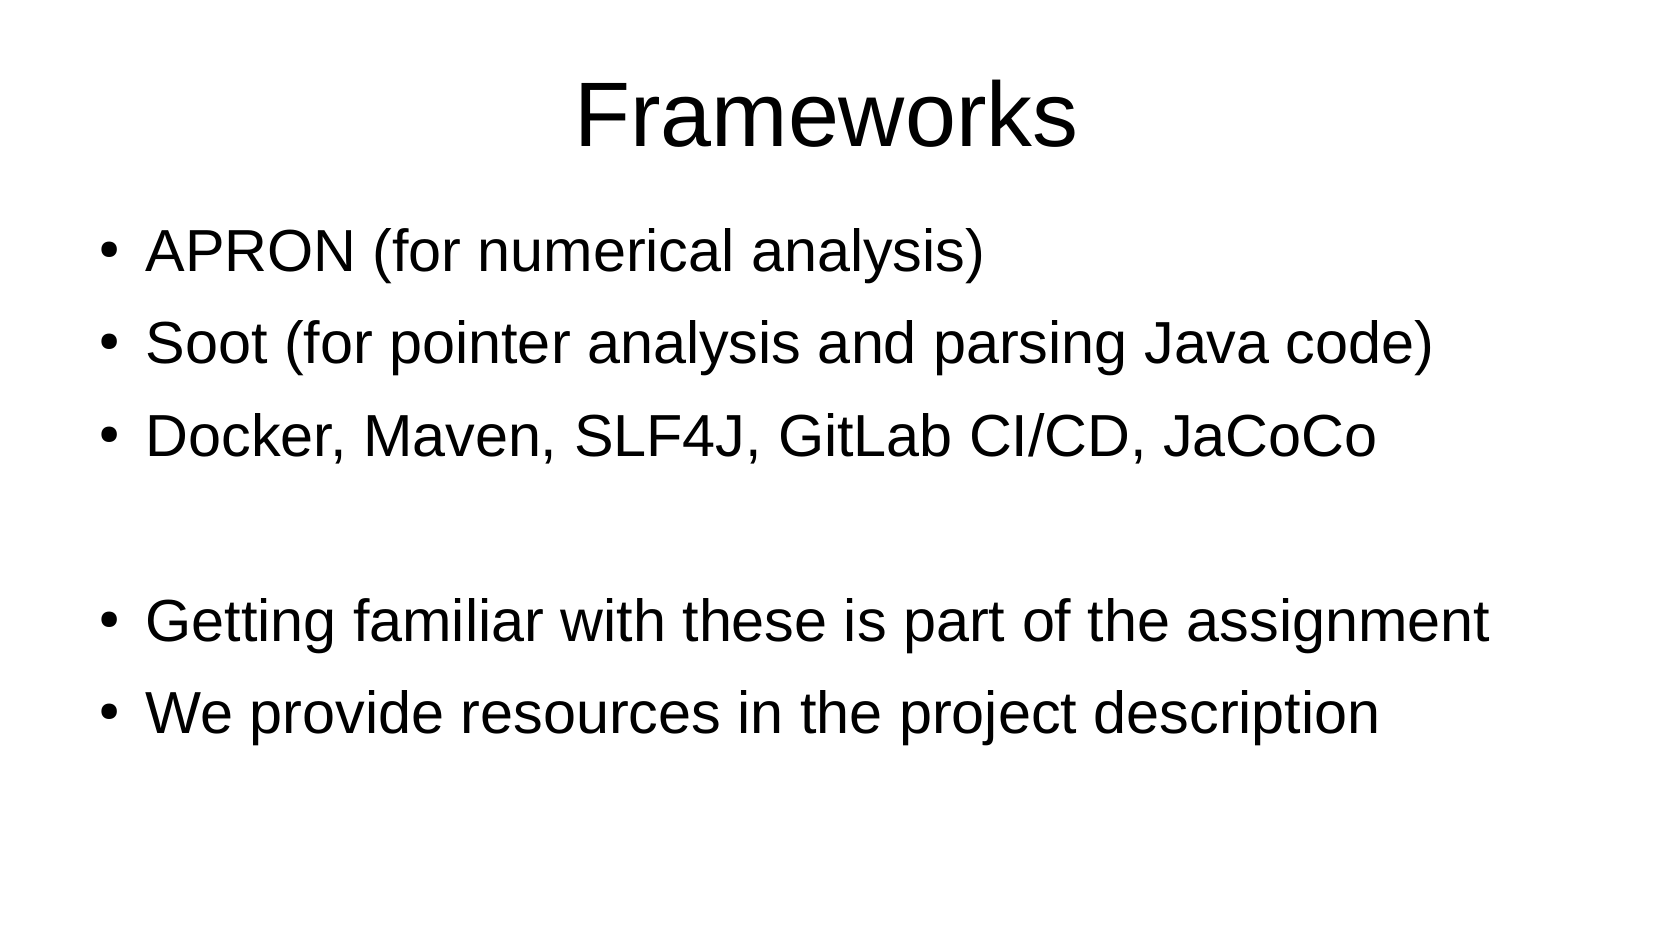

# Frameworks
APRON (for numerical analysis)
Soot (for pointer analysis and parsing Java code)
Docker, Maven, SLF4J, GitLab CI/CD, JaCoCo
Getting familiar with these is part of the assignment
We provide resources in the project description